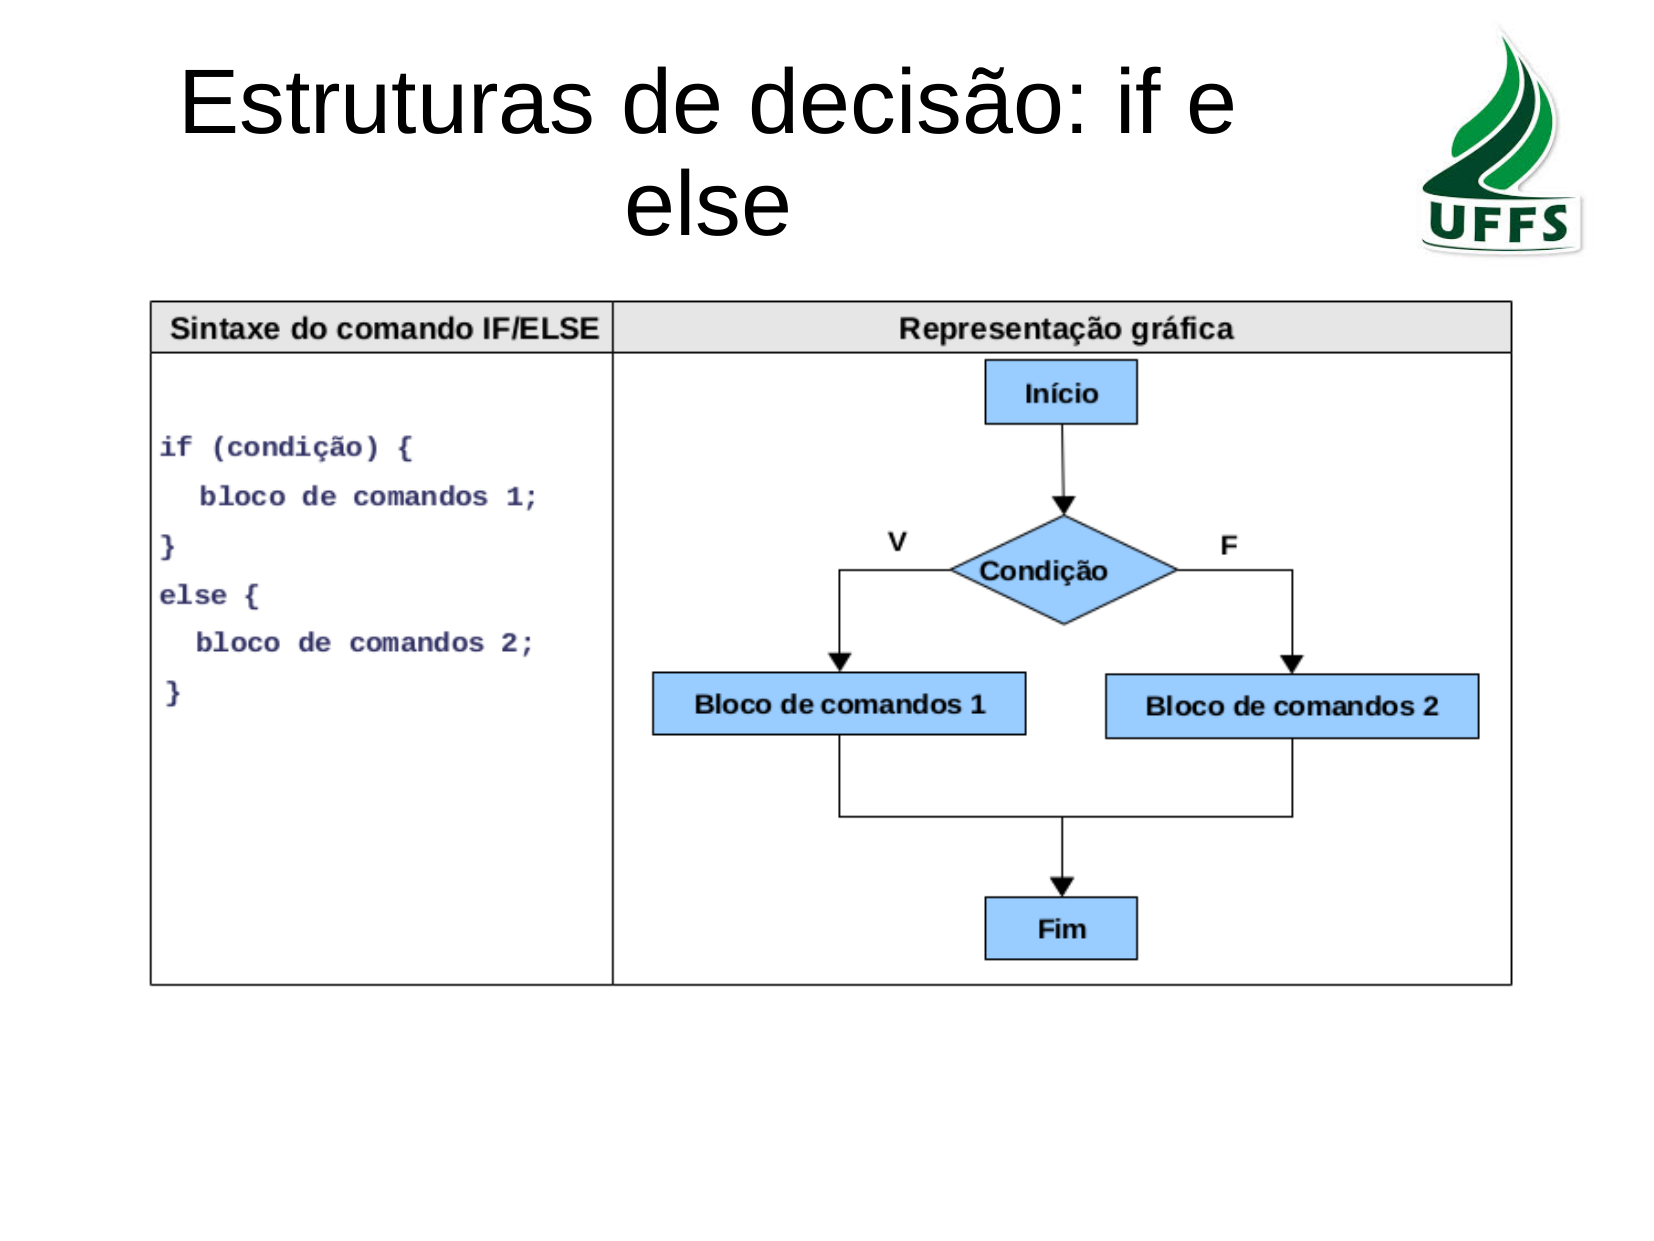

# Estruturas de decisão: if e else